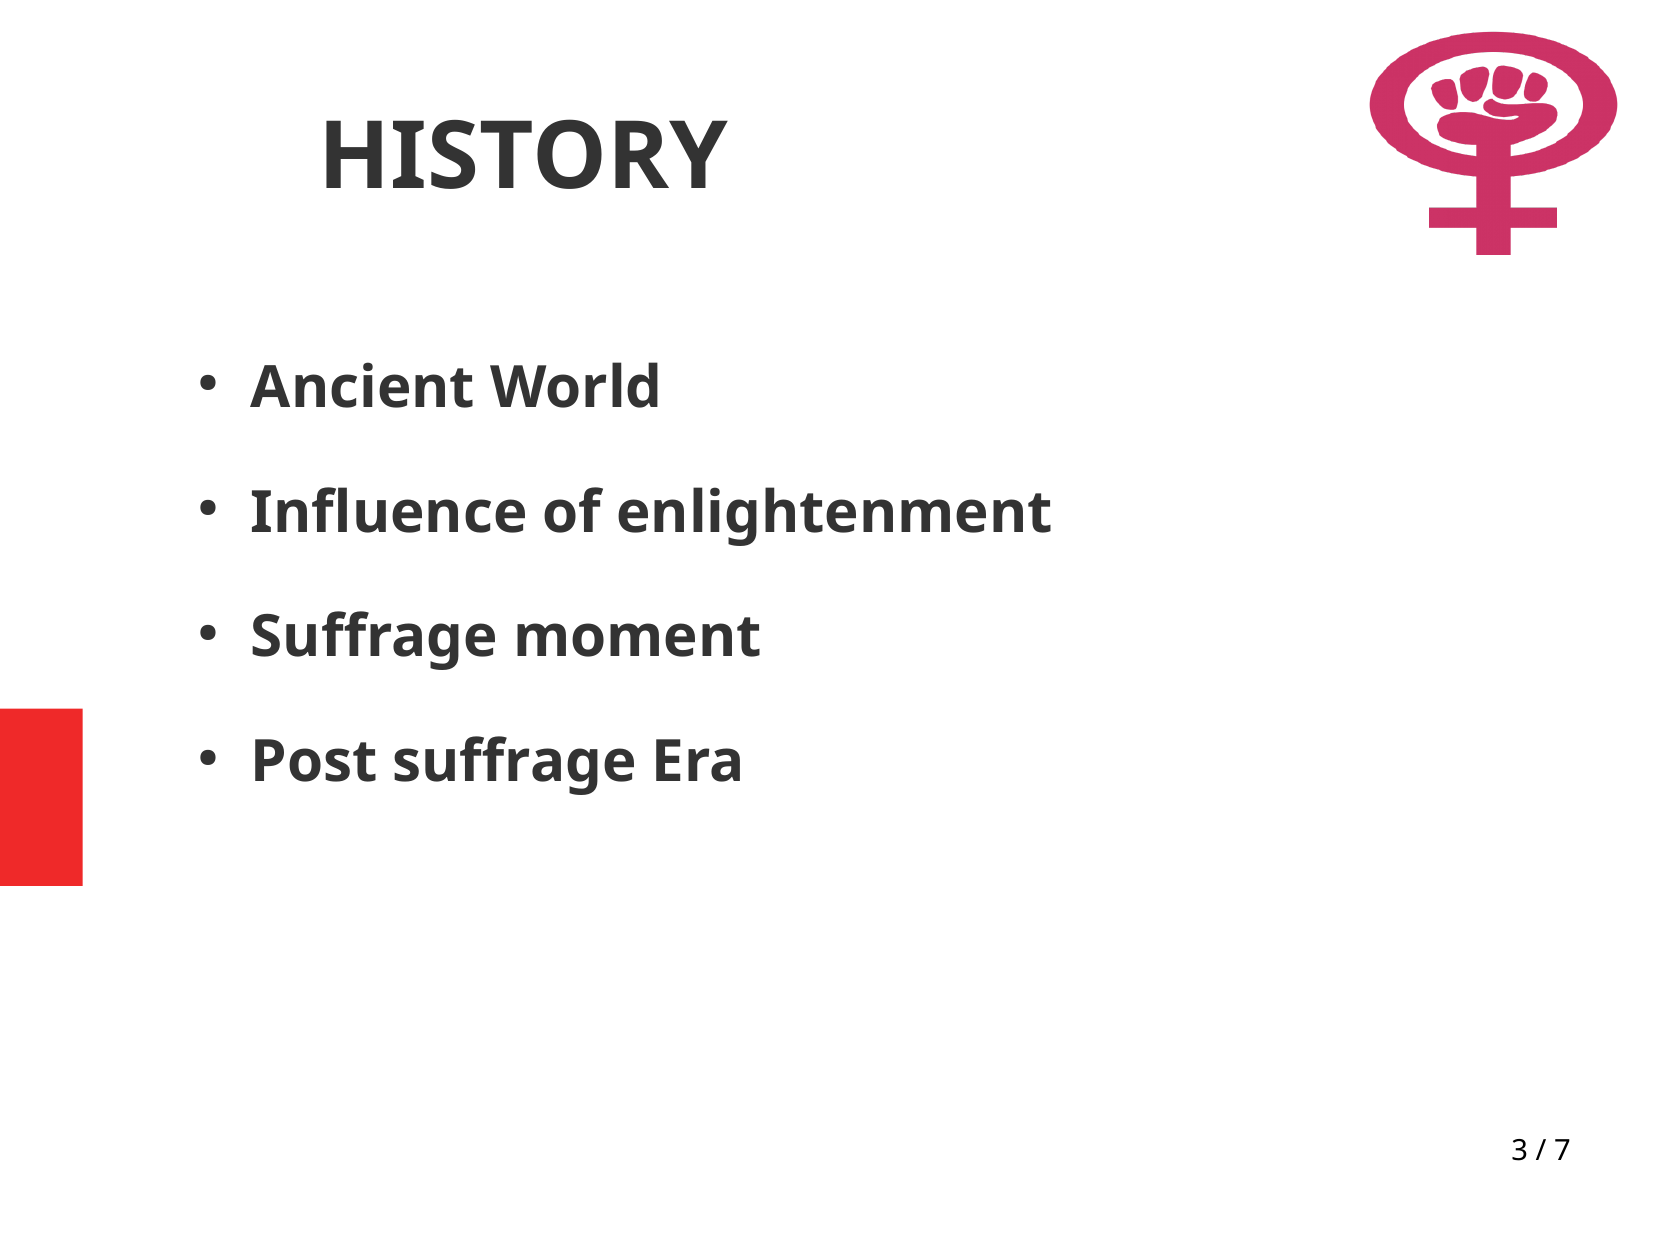

# HISTORY
Ancient World
Influence of enlightenment
Suffrage moment
Post suffrage Era
3